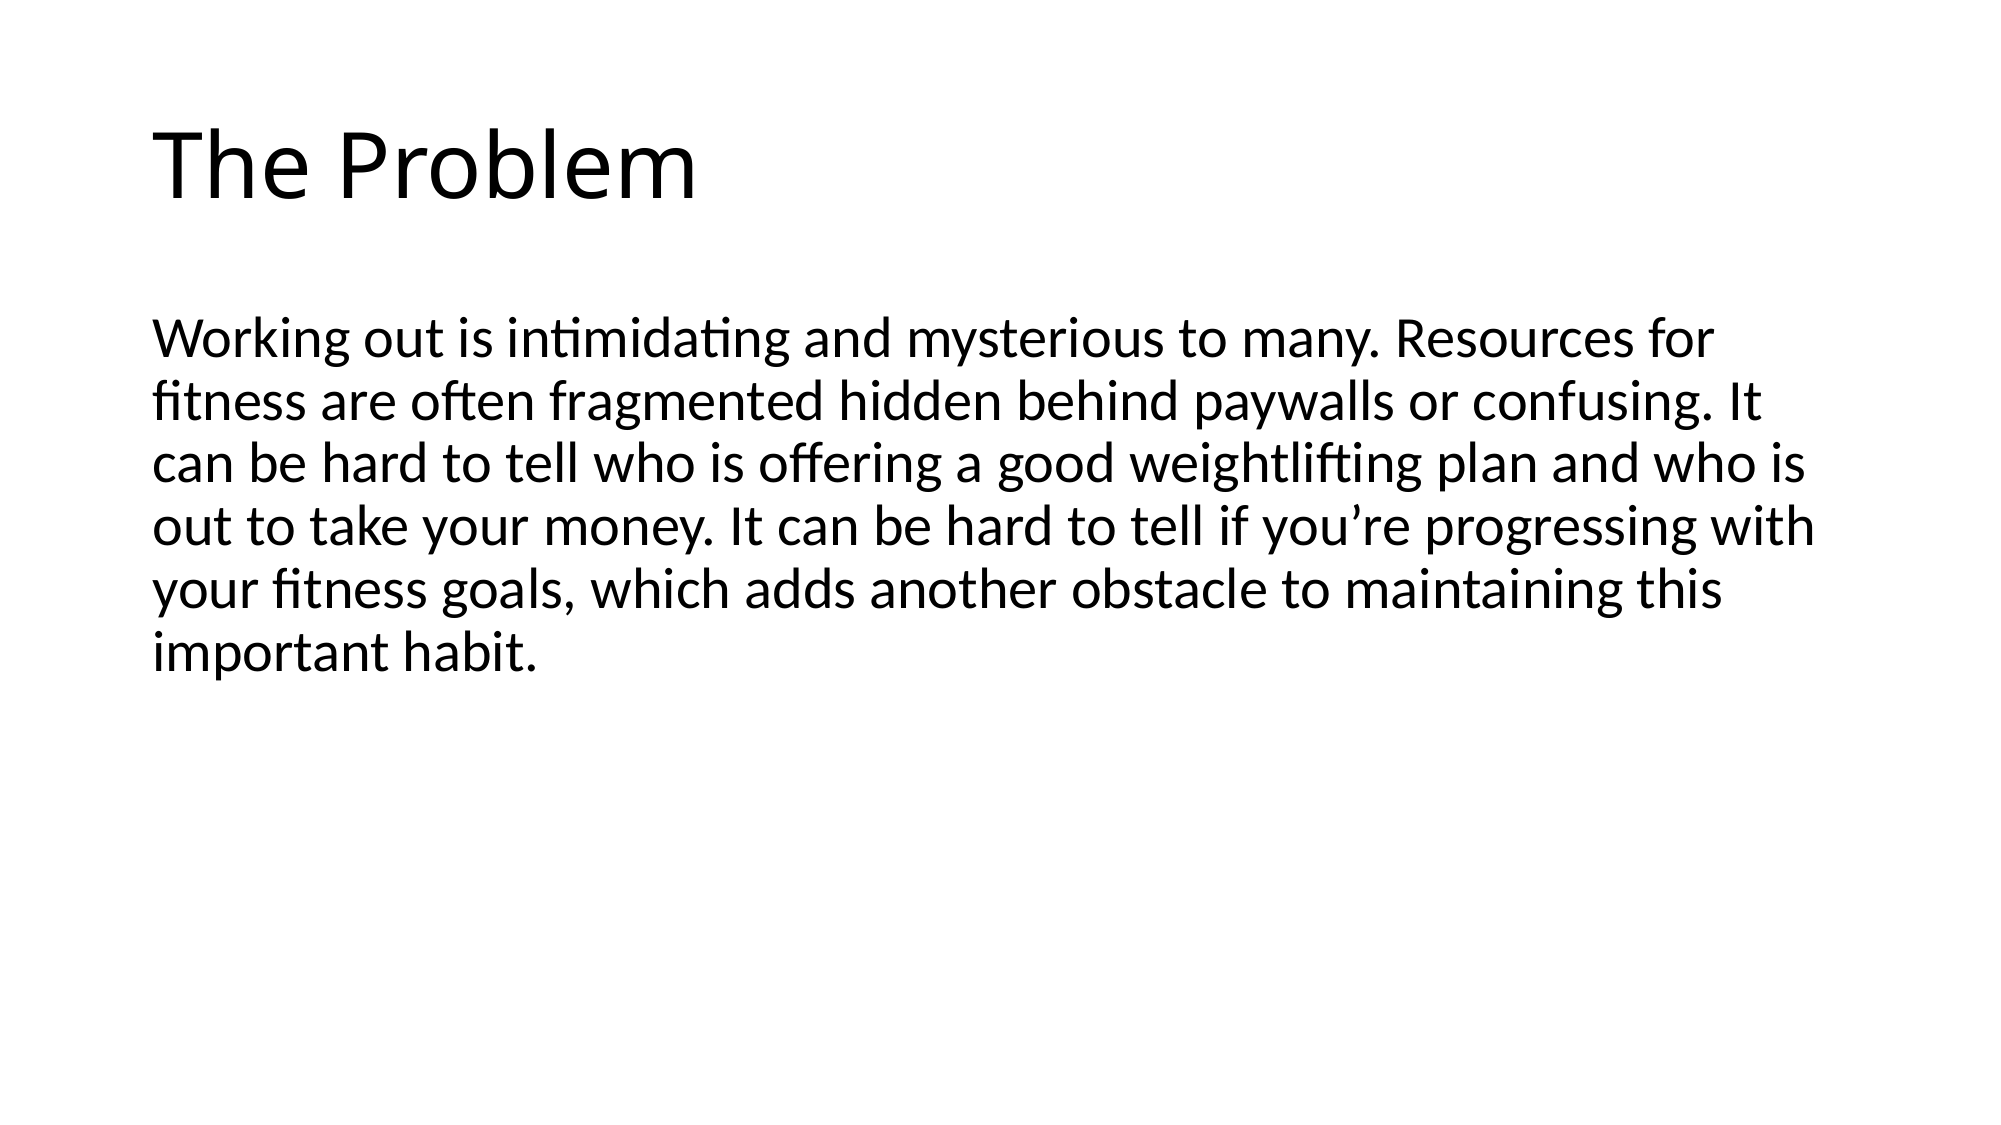

# The Problem
Working out is intimidating and mysterious to many. Resources for fitness are often fragmented hidden behind paywalls or confusing. It can be hard to tell who is offering a good weightlifting plan and who is out to take your money. It can be hard to tell if you’re progressing with your fitness goals, which adds another obstacle to maintaining this important habit.